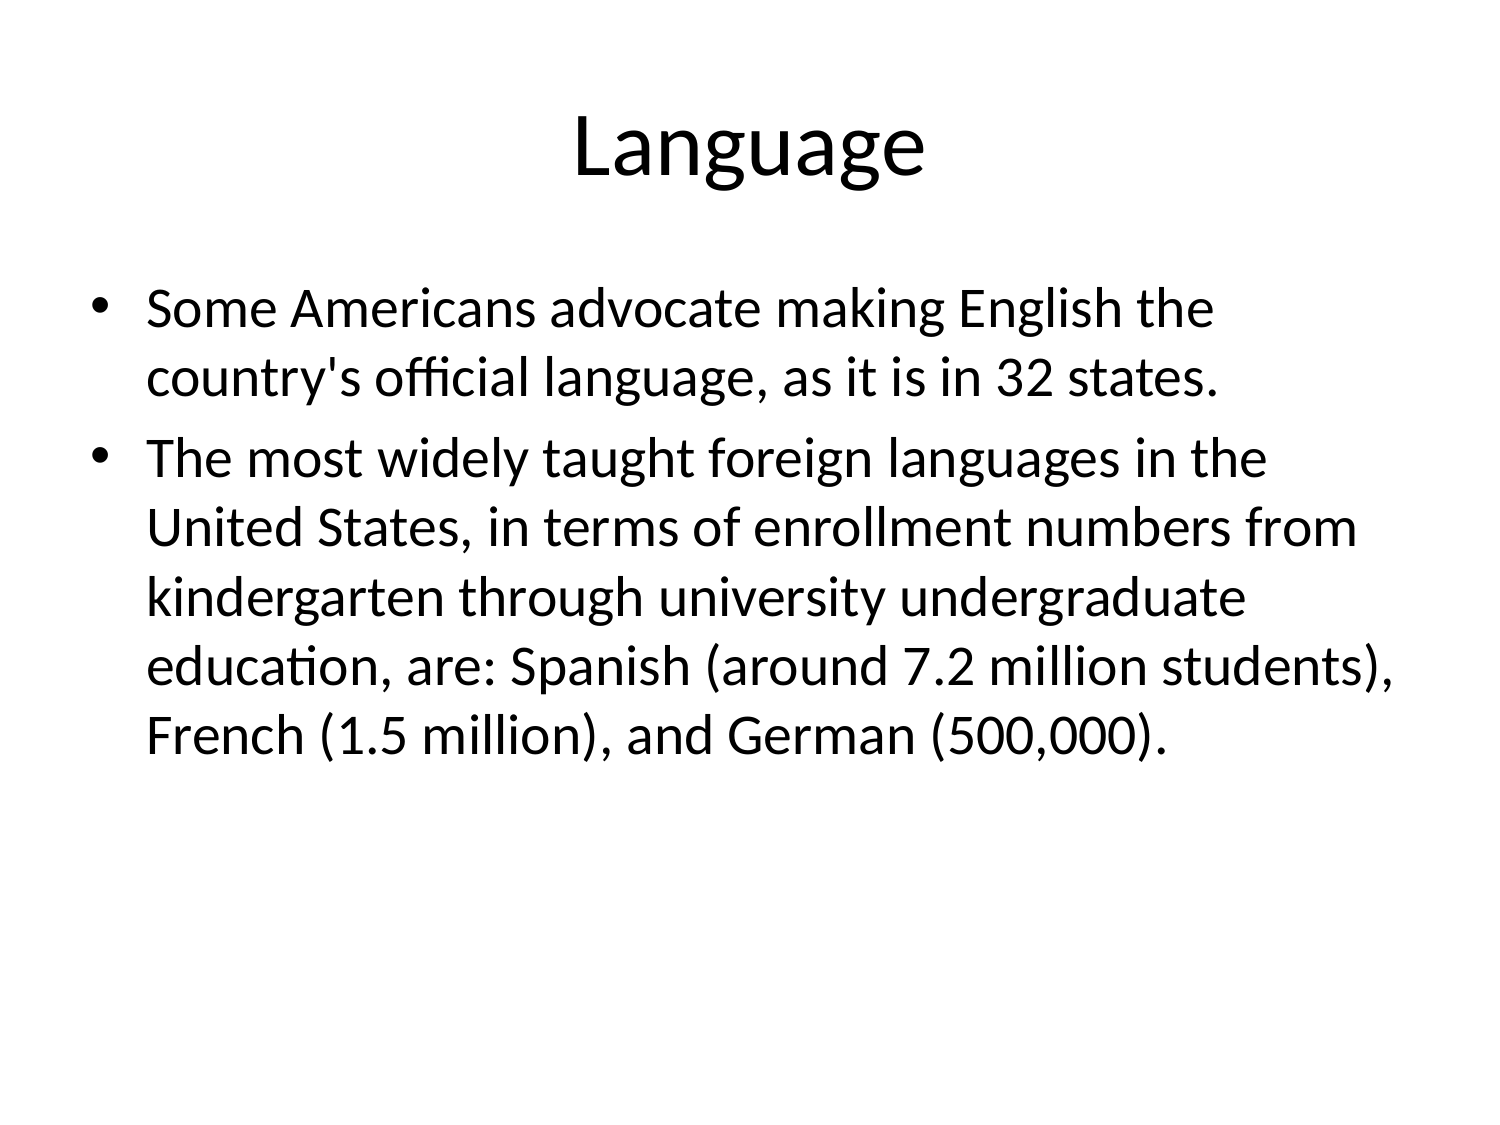

# Language
Some Americans advocate making English the country's official language, as it is in 32 states.
The most widely taught foreign languages in the United States, in terms of enrollment numbers from kindergarten through university undergraduate education, are: Spanish (around 7.2 million students), French (1.5 million), and German (500,000).